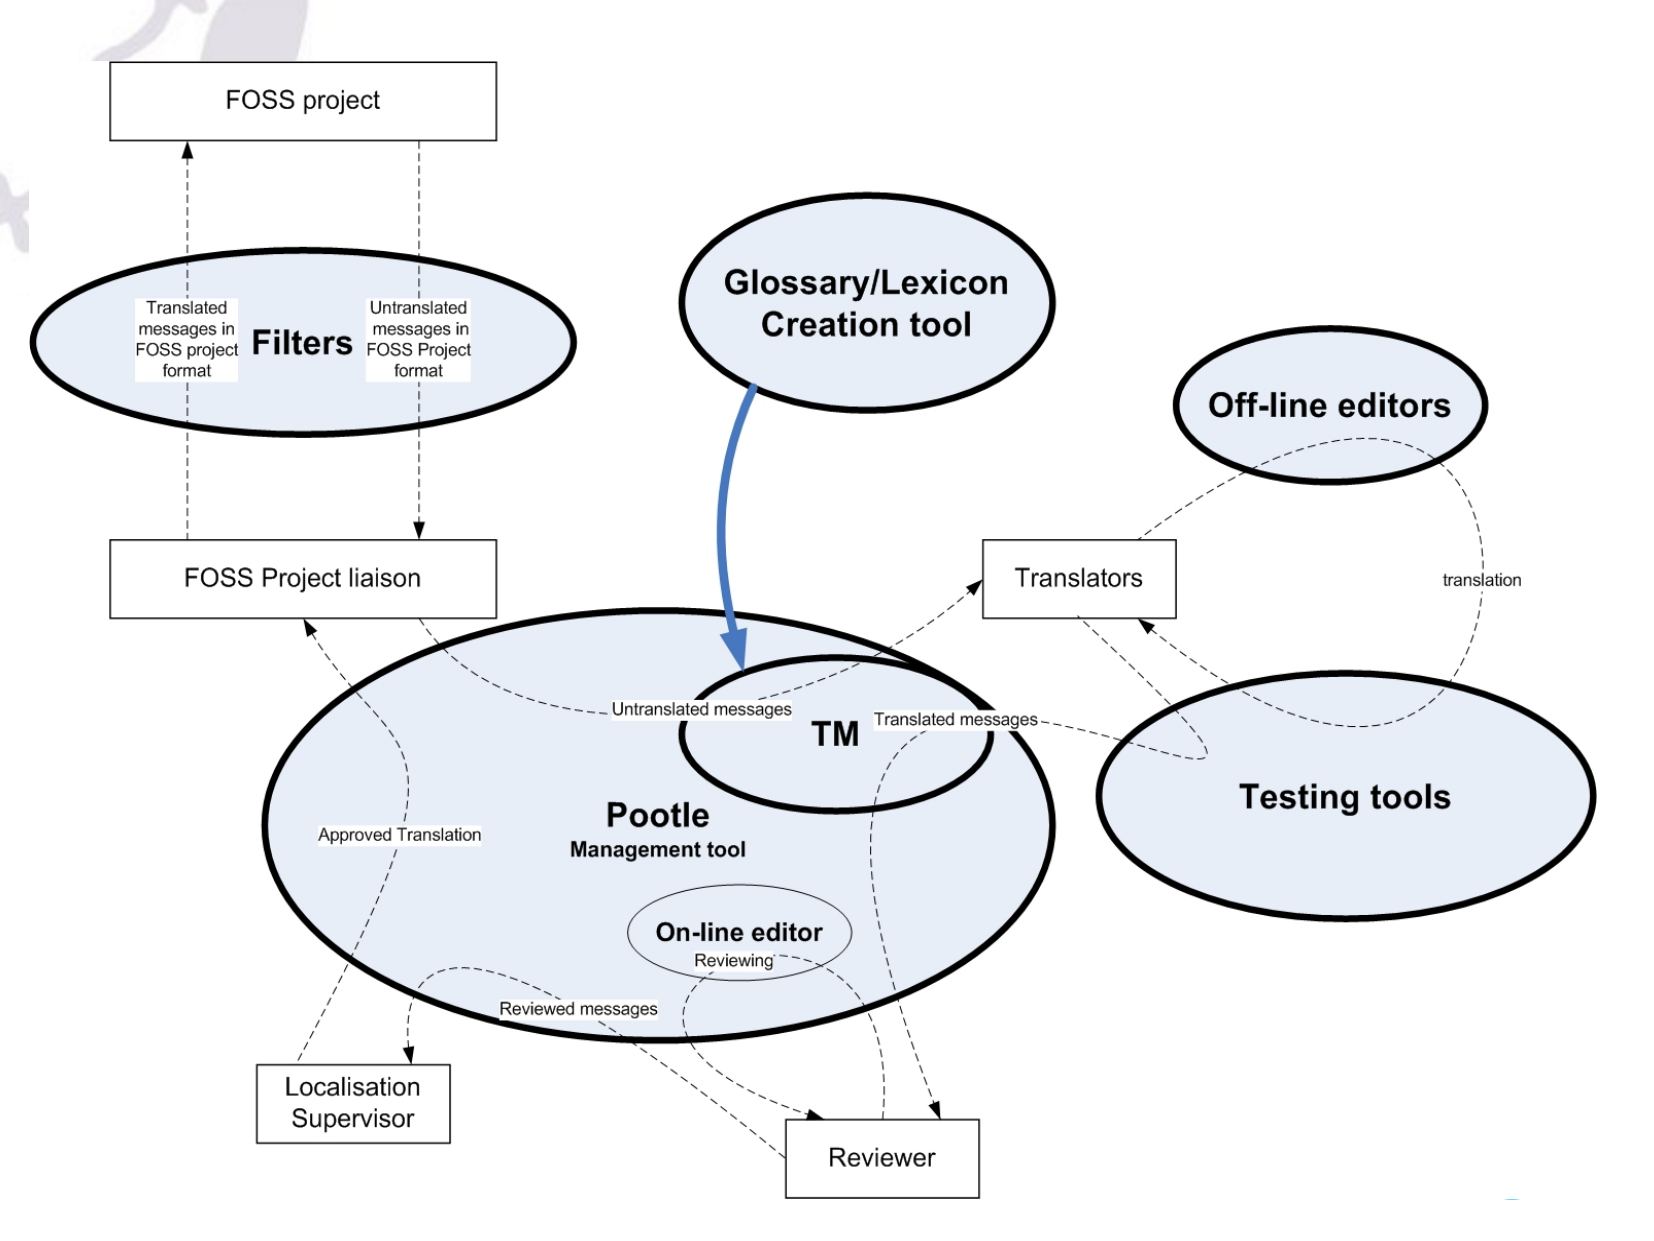

# A vision of WordForge tools at work